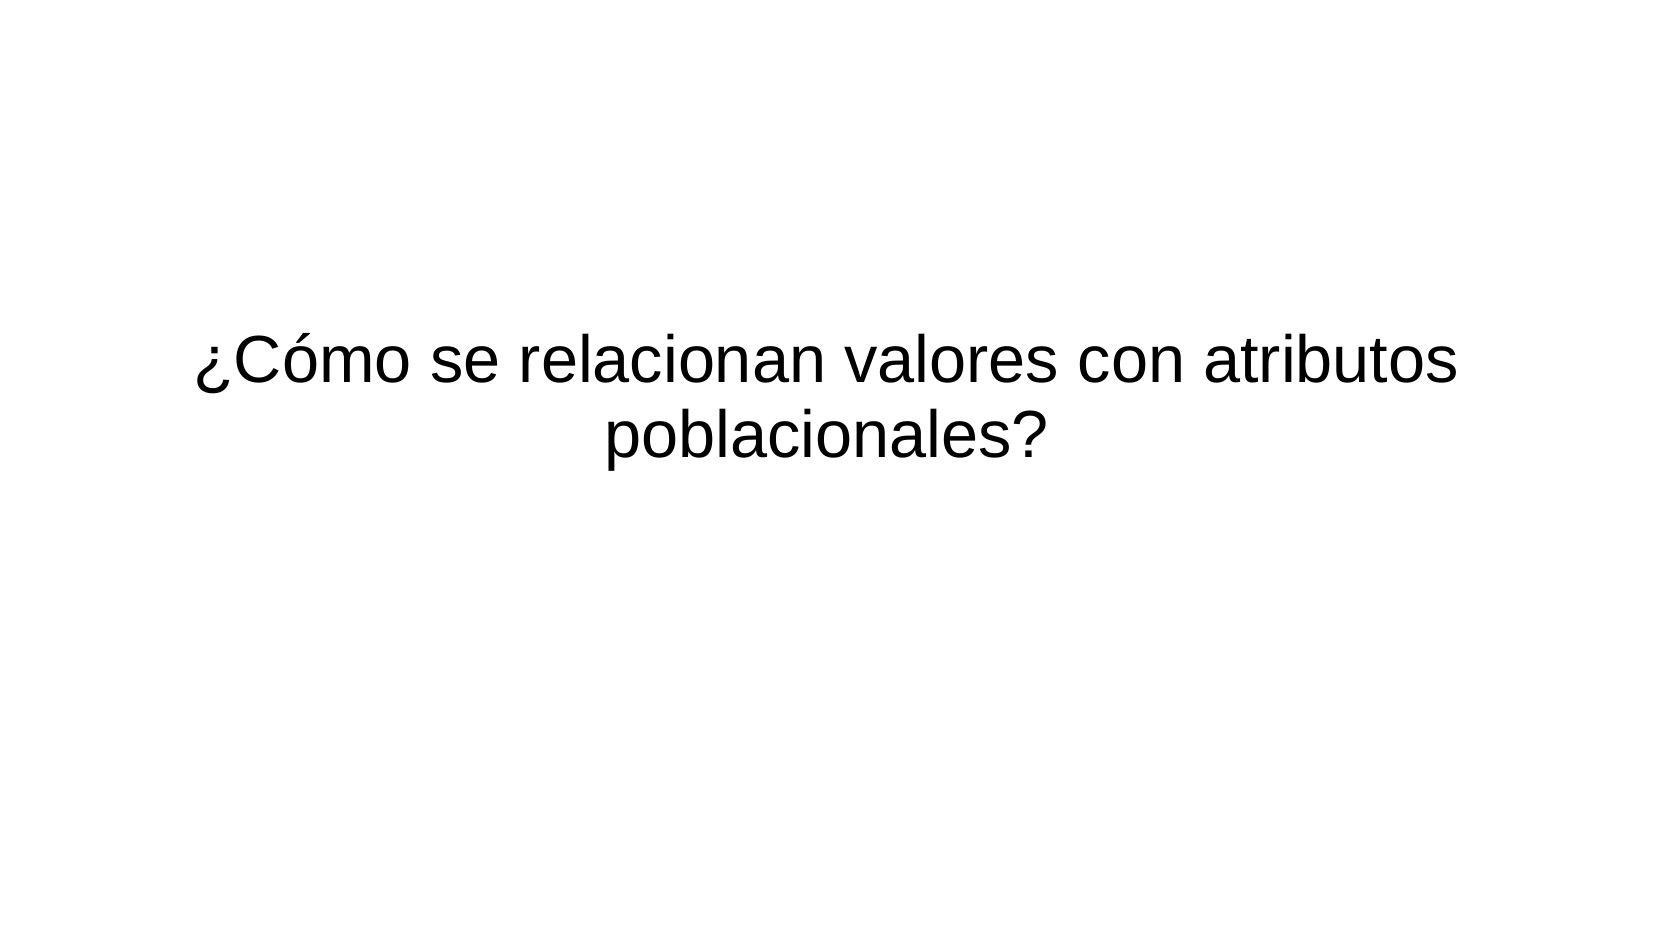

# ¿Cómo se relacionan valores con atributos poblacionales?